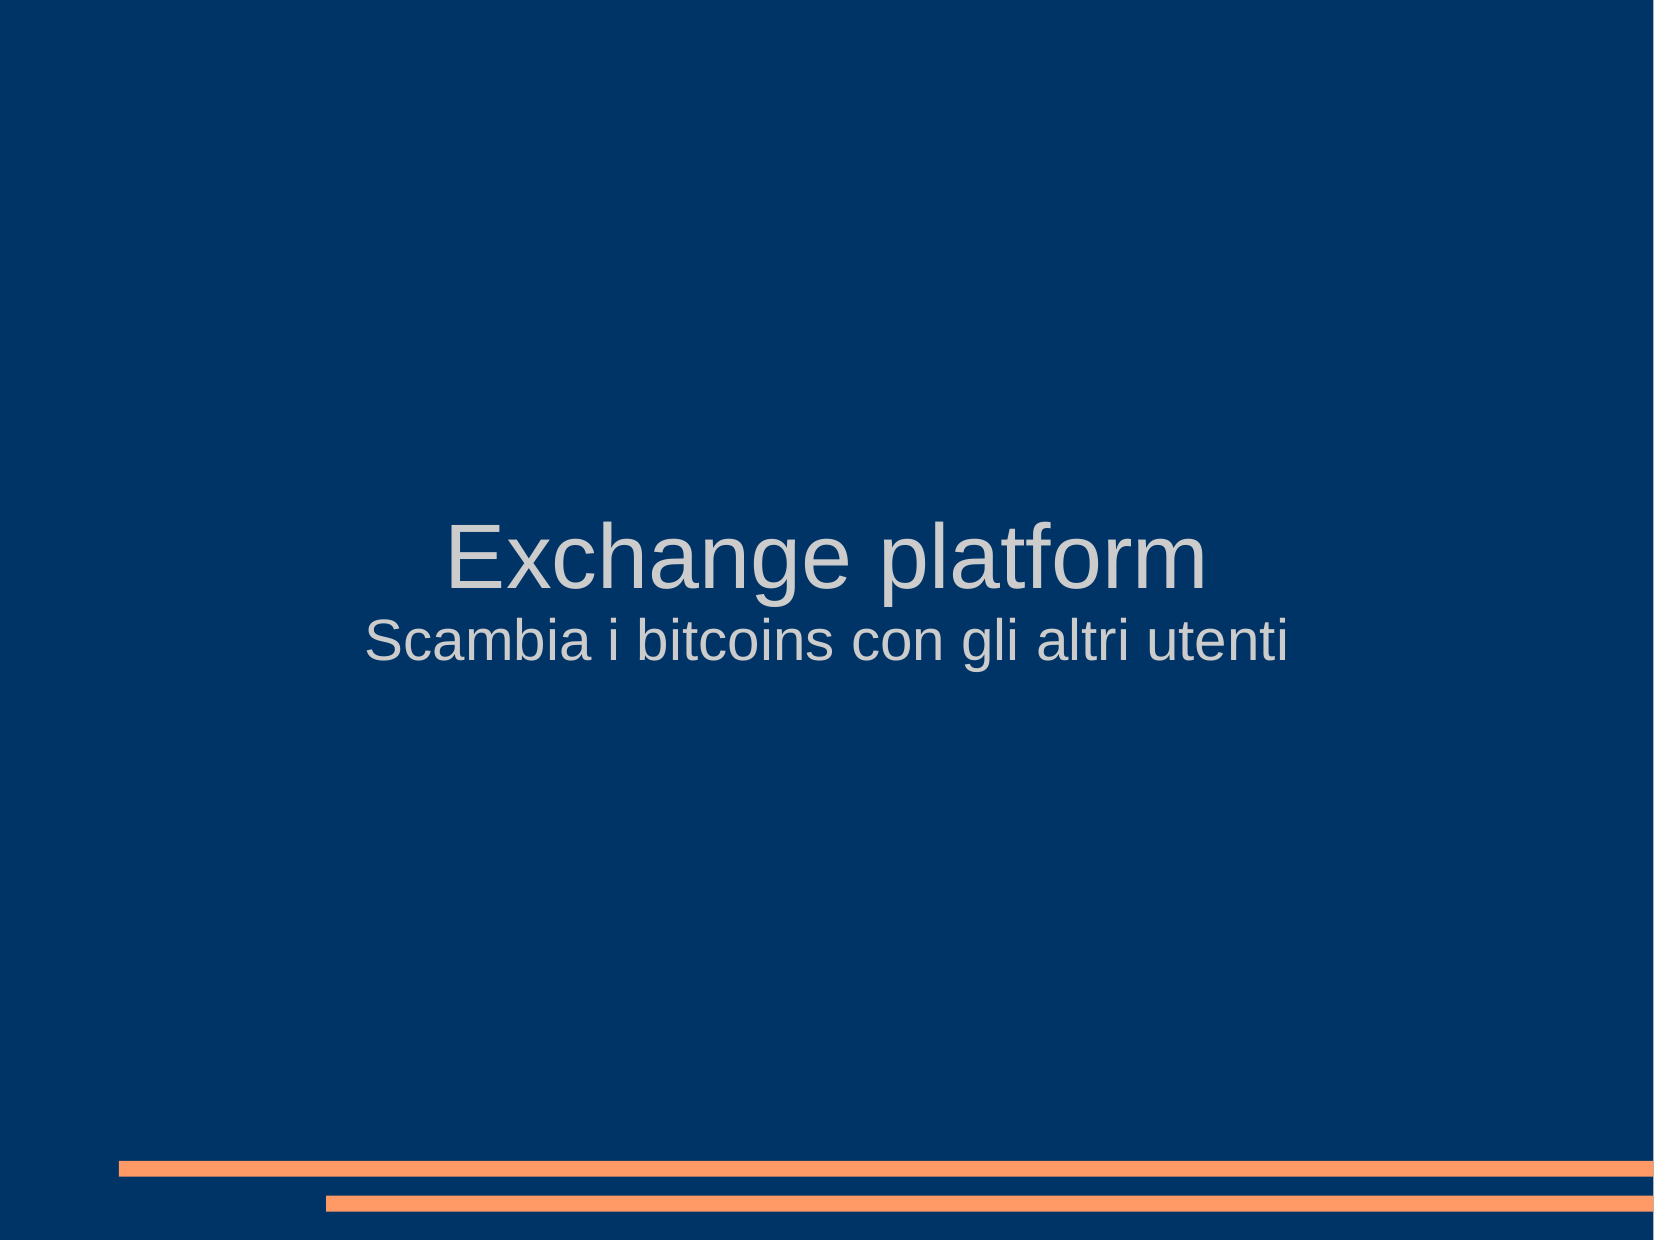

# Exchange platform
Scambia i bitcoins con gli altri utenti